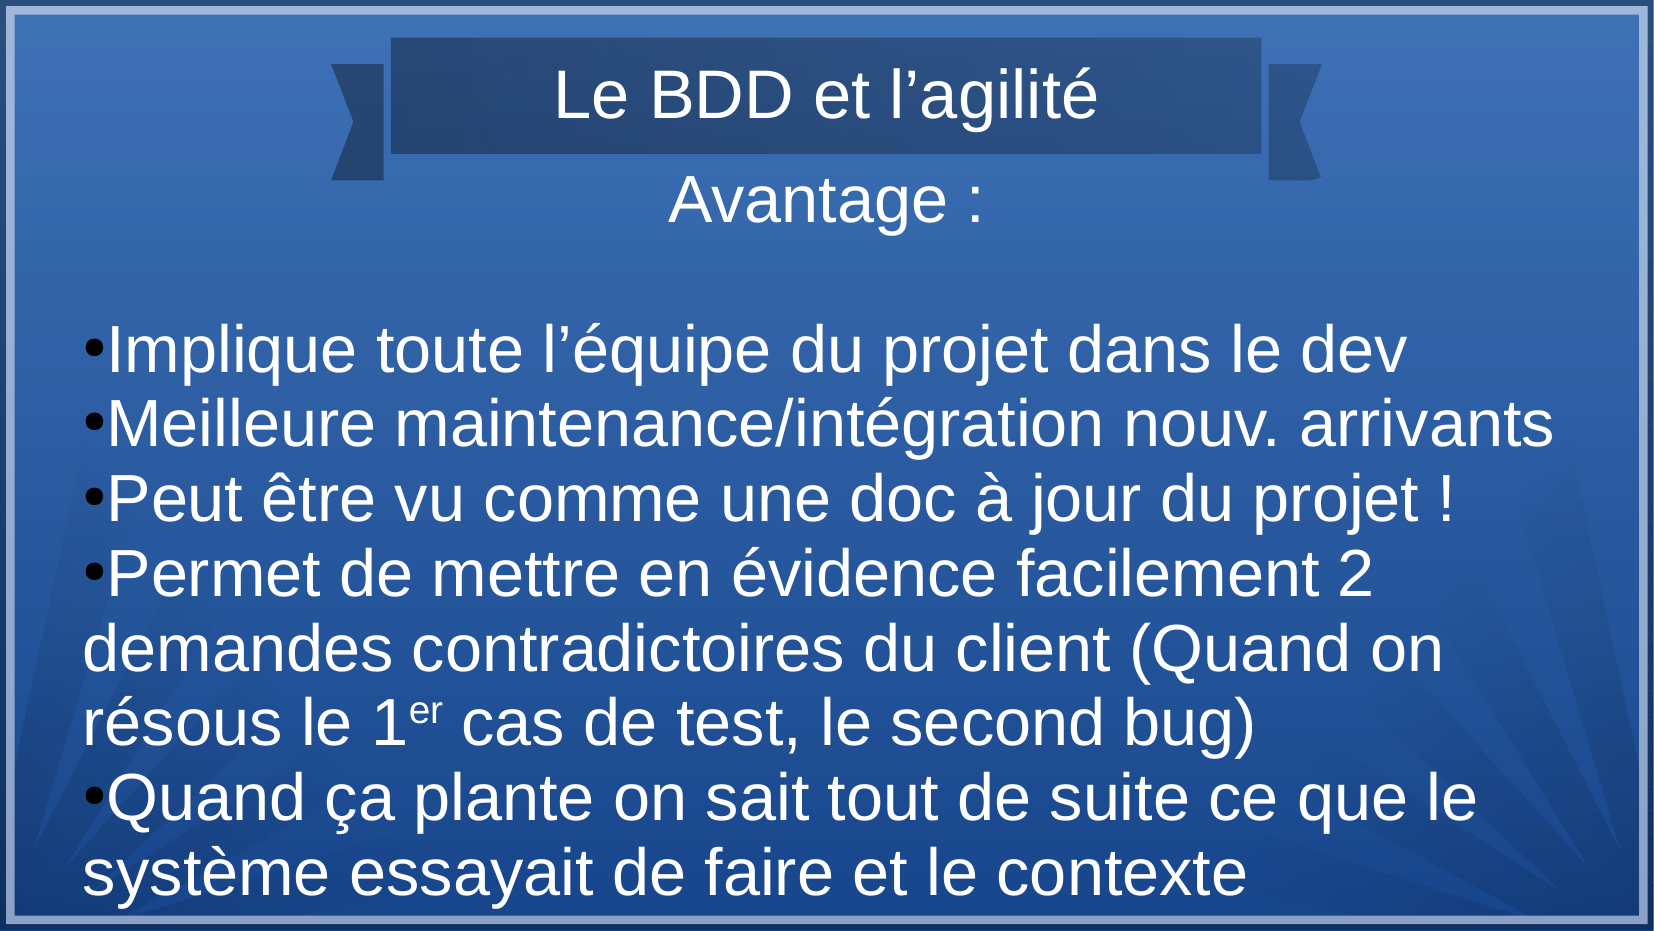

# Le BDD et l’agilité
Avantage :
Implique toute l’équipe du projet dans le dev
Meilleure maintenance/intégration nouv. arrivants
Peut être vu comme une doc à jour du projet !
Permet de mettre en évidence facilement 2 demandes contradictoires du client (Quand on résous le 1er cas de test, le second bug)
Quand ça plante on sait tout de suite ce que le système essayait de faire et le contexte